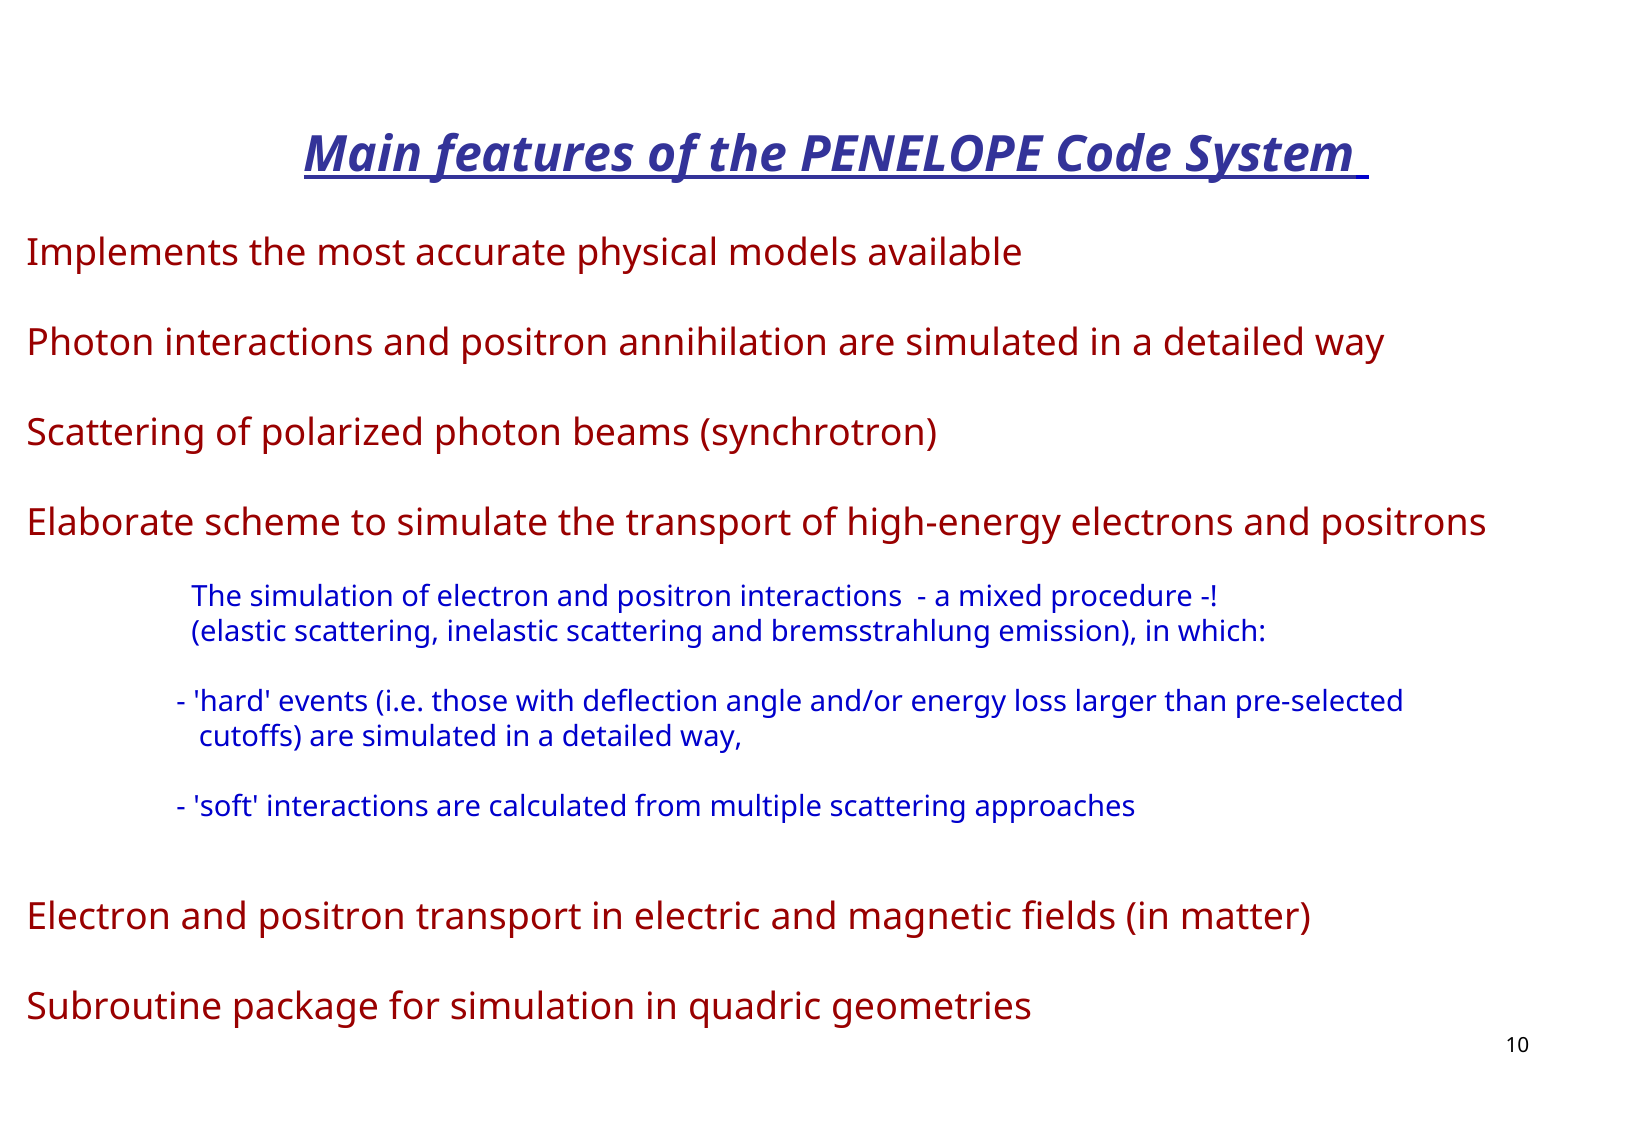

Main features of the PENELOPE Code System
Implements the most accurate physical models available
Photon interactions and positron annihilation are simulated in a detailed way
Scattering of polarized photon beams (synchrotron)
Elaborate scheme to simulate the transport of high-energy electrons and positrons
	 The simulation of electron and positron interactions - a mixed procedure -!
	 (elastic scattering, inelastic scattering and bremsstrahlung emission), in which:
	- 'hard' events (i.e. those with deflection angle and/or energy loss larger than pre-selected 	 	 cutoffs) are simulated in a detailed way,
	- 'soft' interactions are calculated from multiple scattering approaches
Electron and positron transport in electric and magnetic fields (in matter)
Subroutine package for simulation in quadric geometries
10